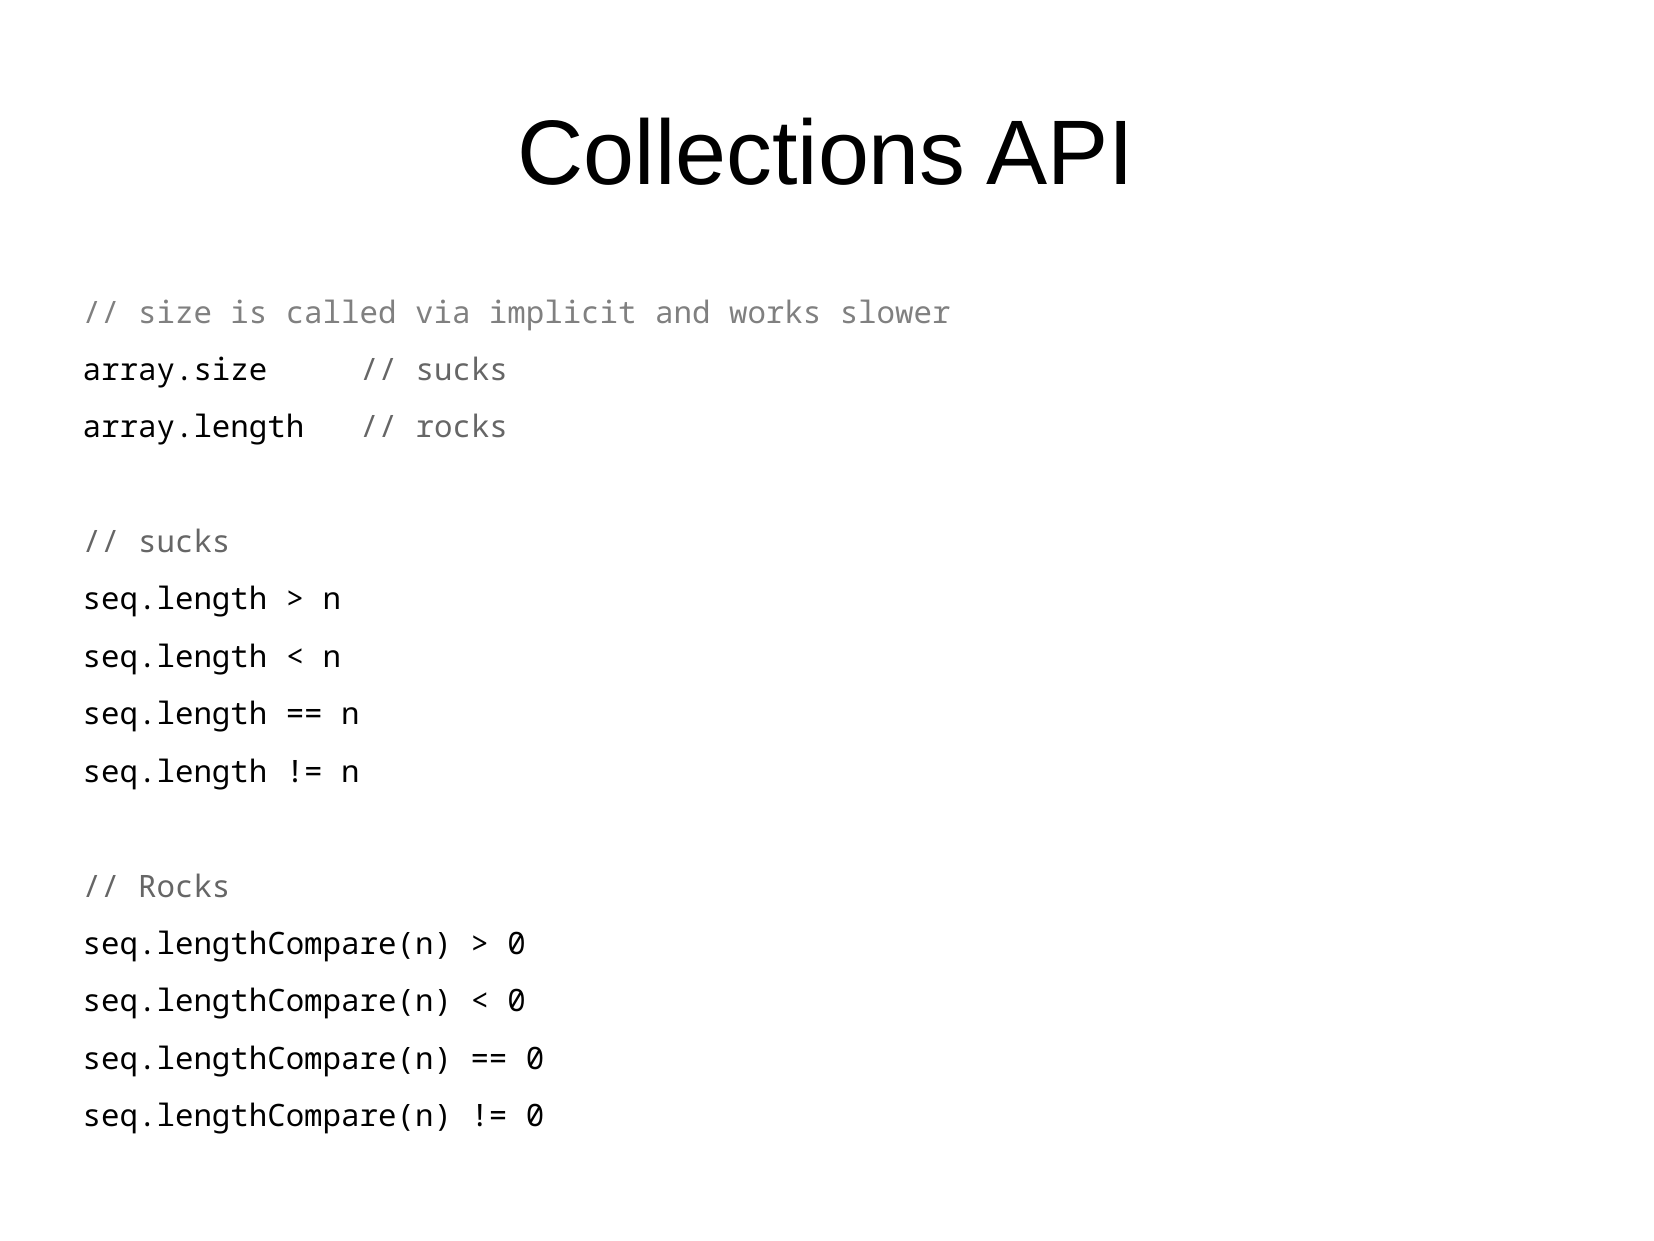

# Collections API
// size is called via implicit and works slower
array.size // sucks
array.length // rocks
// sucks
seq.length > n
seq.length < n
seq.length == n
seq.length != n
// Rocks
seq.lengthCompare(n) > 0
seq.lengthCompare(n) < 0
seq.lengthCompare(n) == 0
seq.lengthCompare(n) != 0